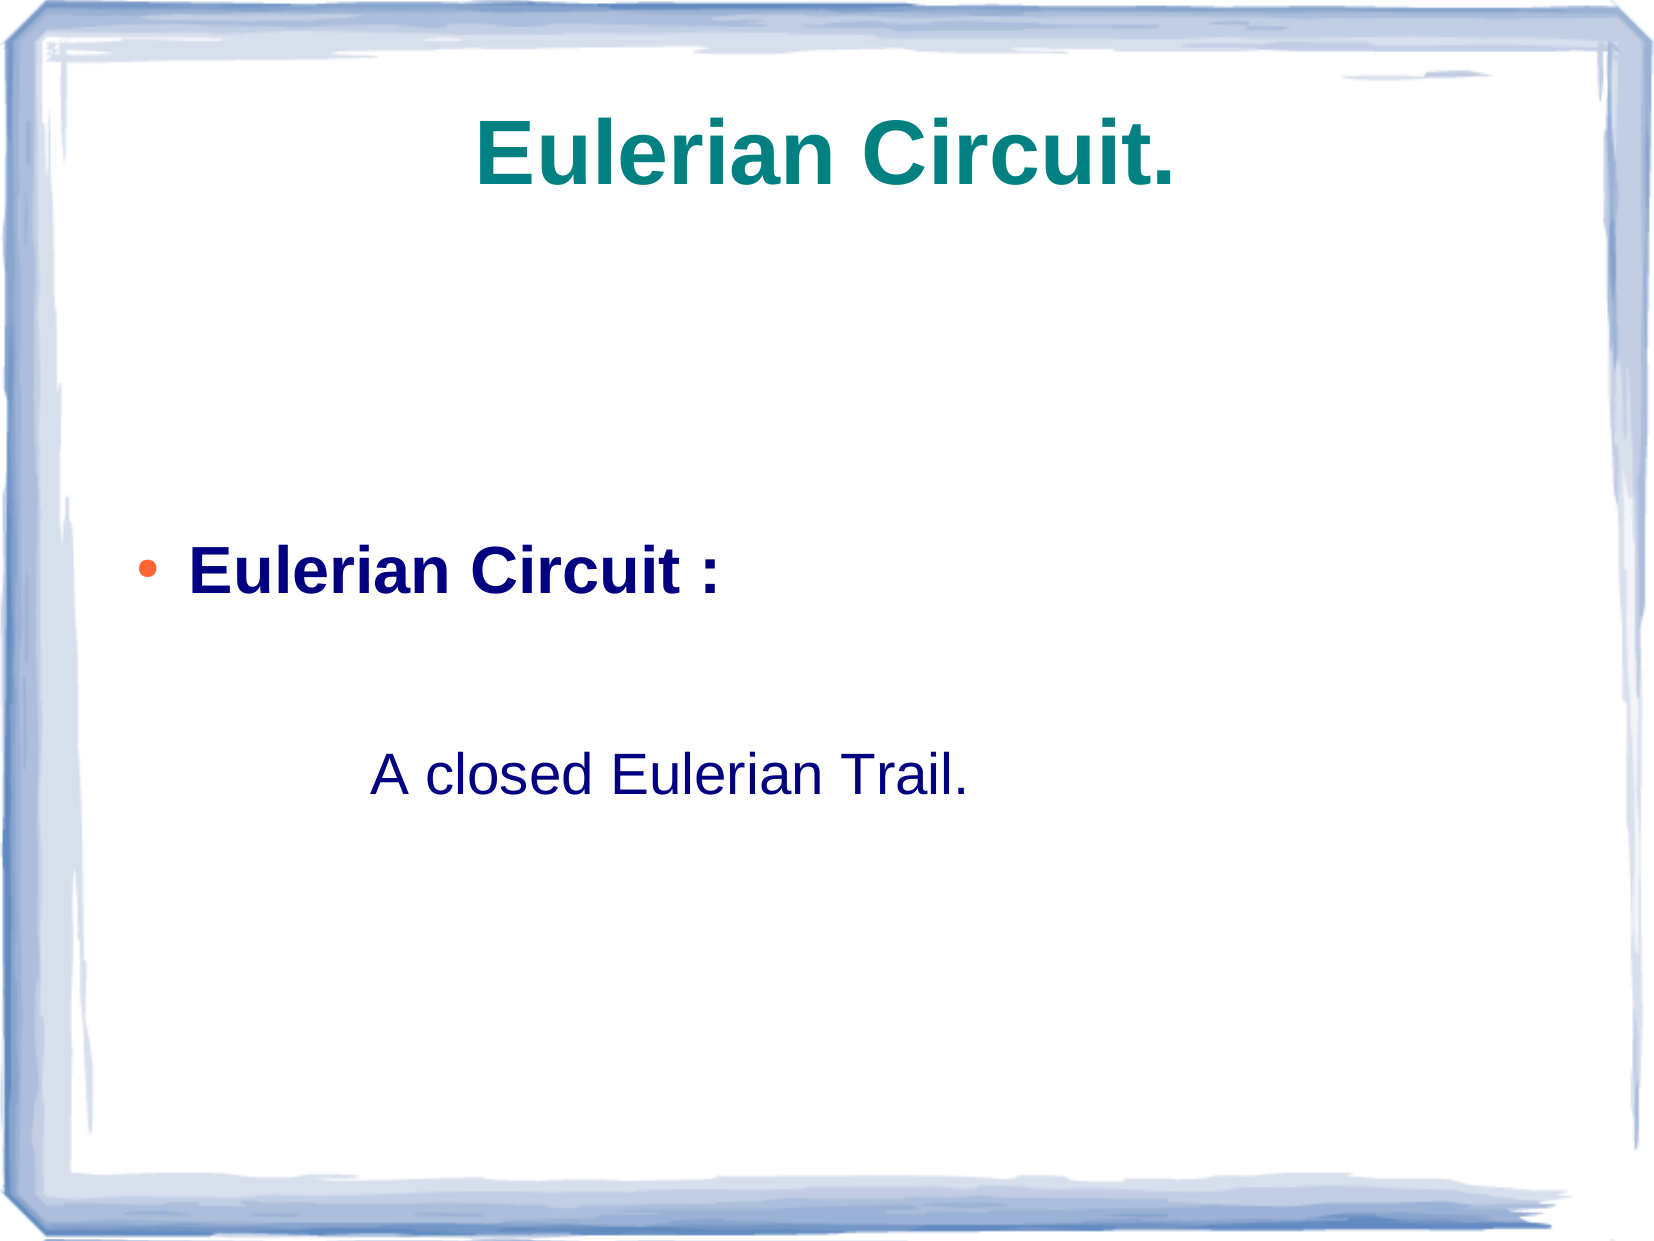

# Eulerian Circuit.
Eulerian Circuit :
 A closed Eulerian Trail.